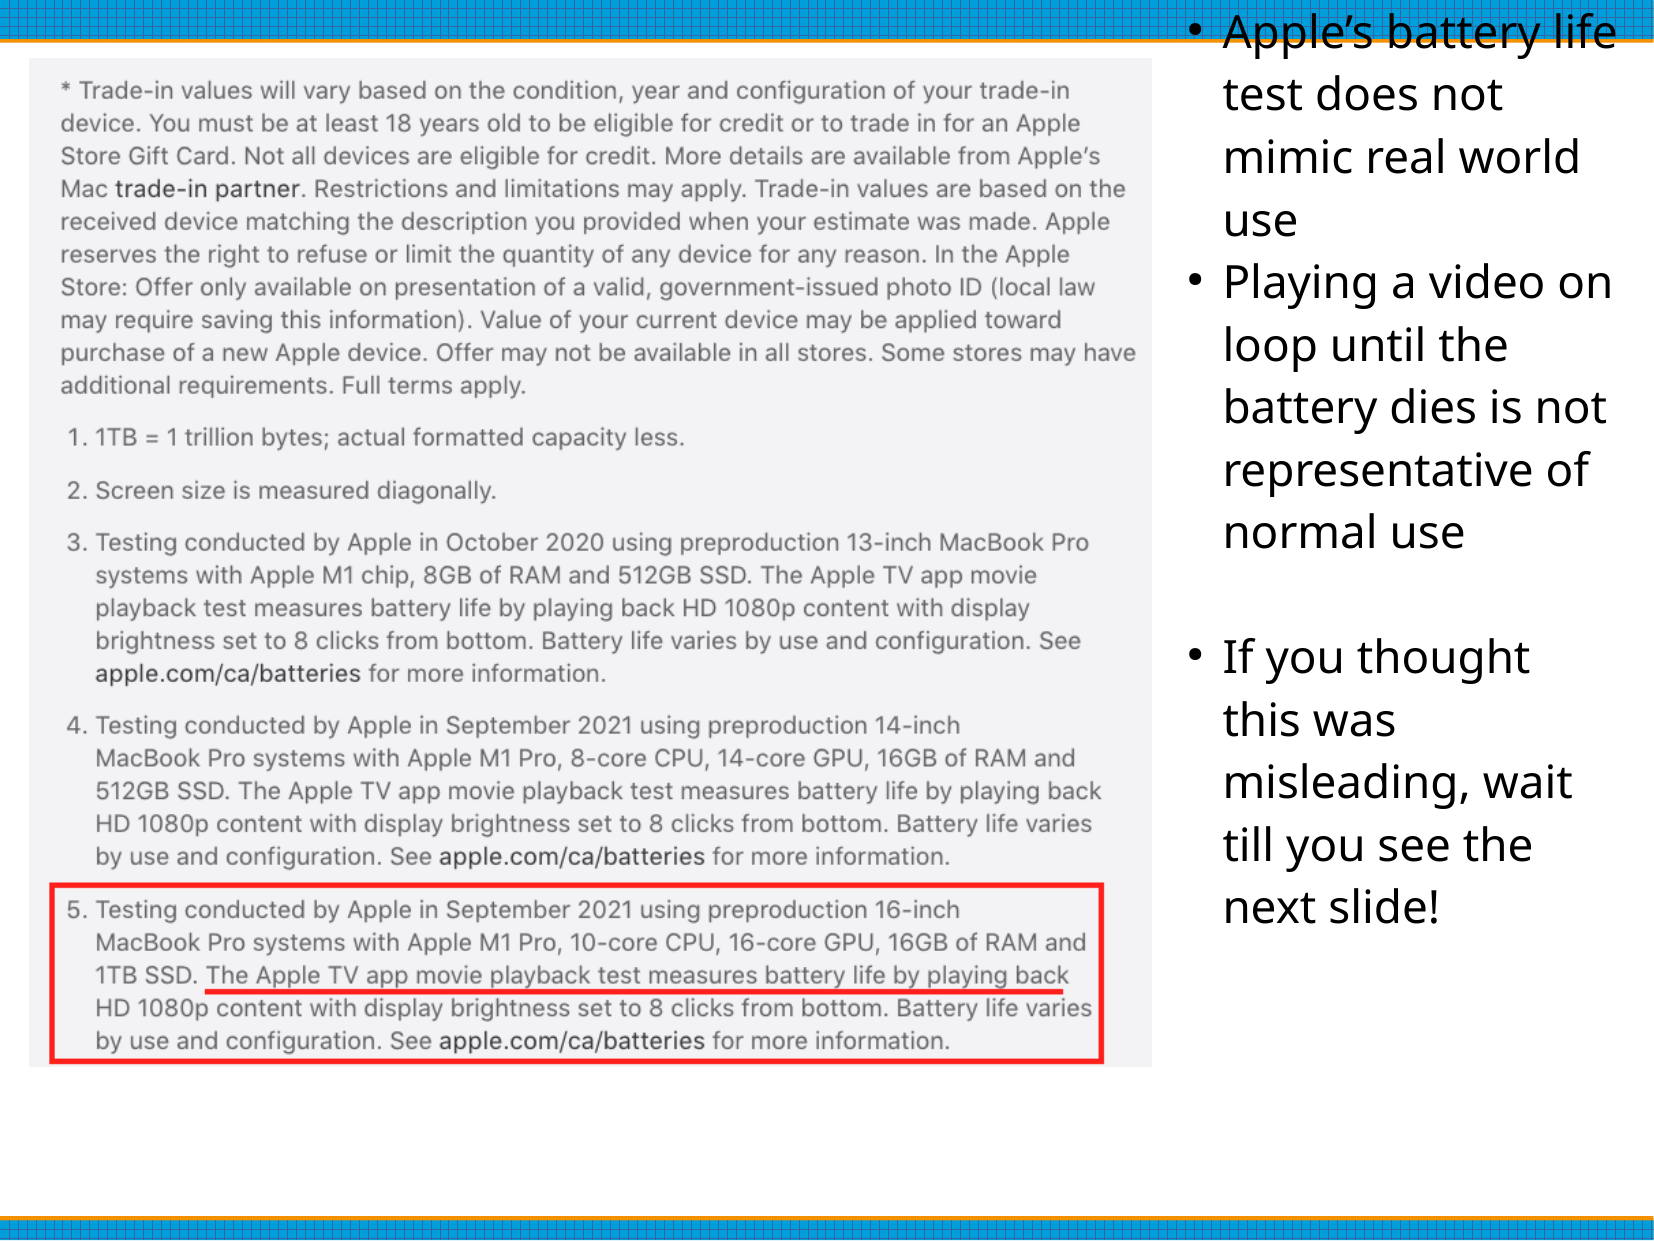

Apple’s battery life test does not mimic real world use
Playing a video on loop until the battery dies is not representative of normal use
If you thought this was misleading, wait till you see the next slide!